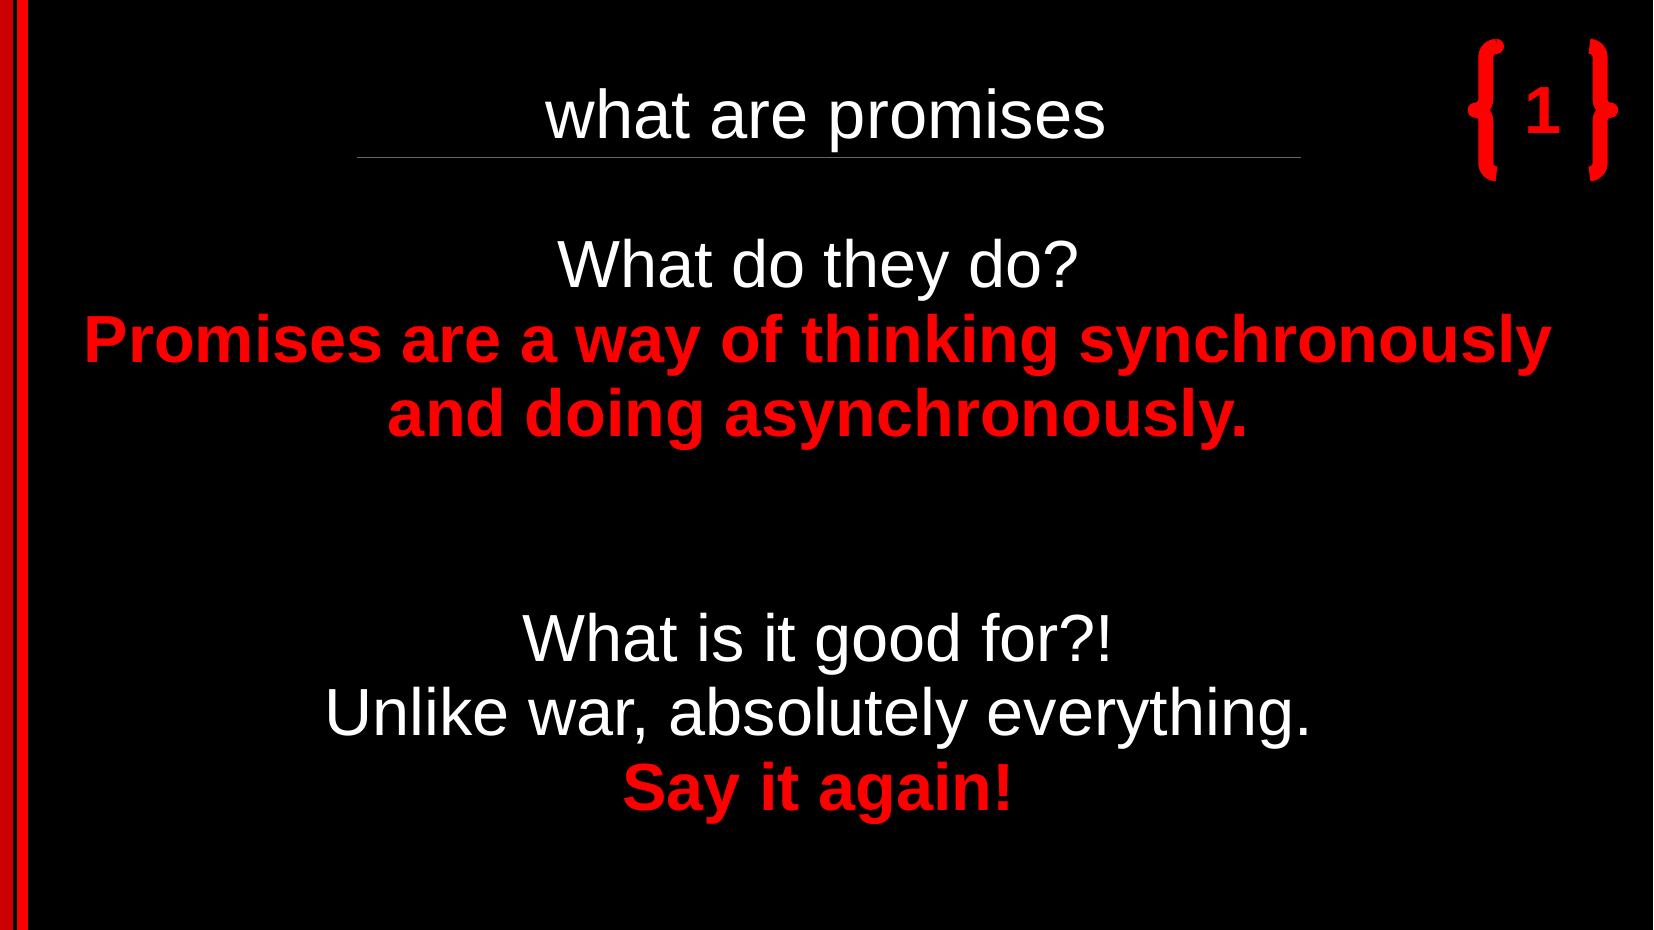

what are promises
1
# What do they do?
Promises are a way of thinking synchronously
and doing asynchronously.
What is it good for?!
Unlike war, absolutely everything.
Say it again!